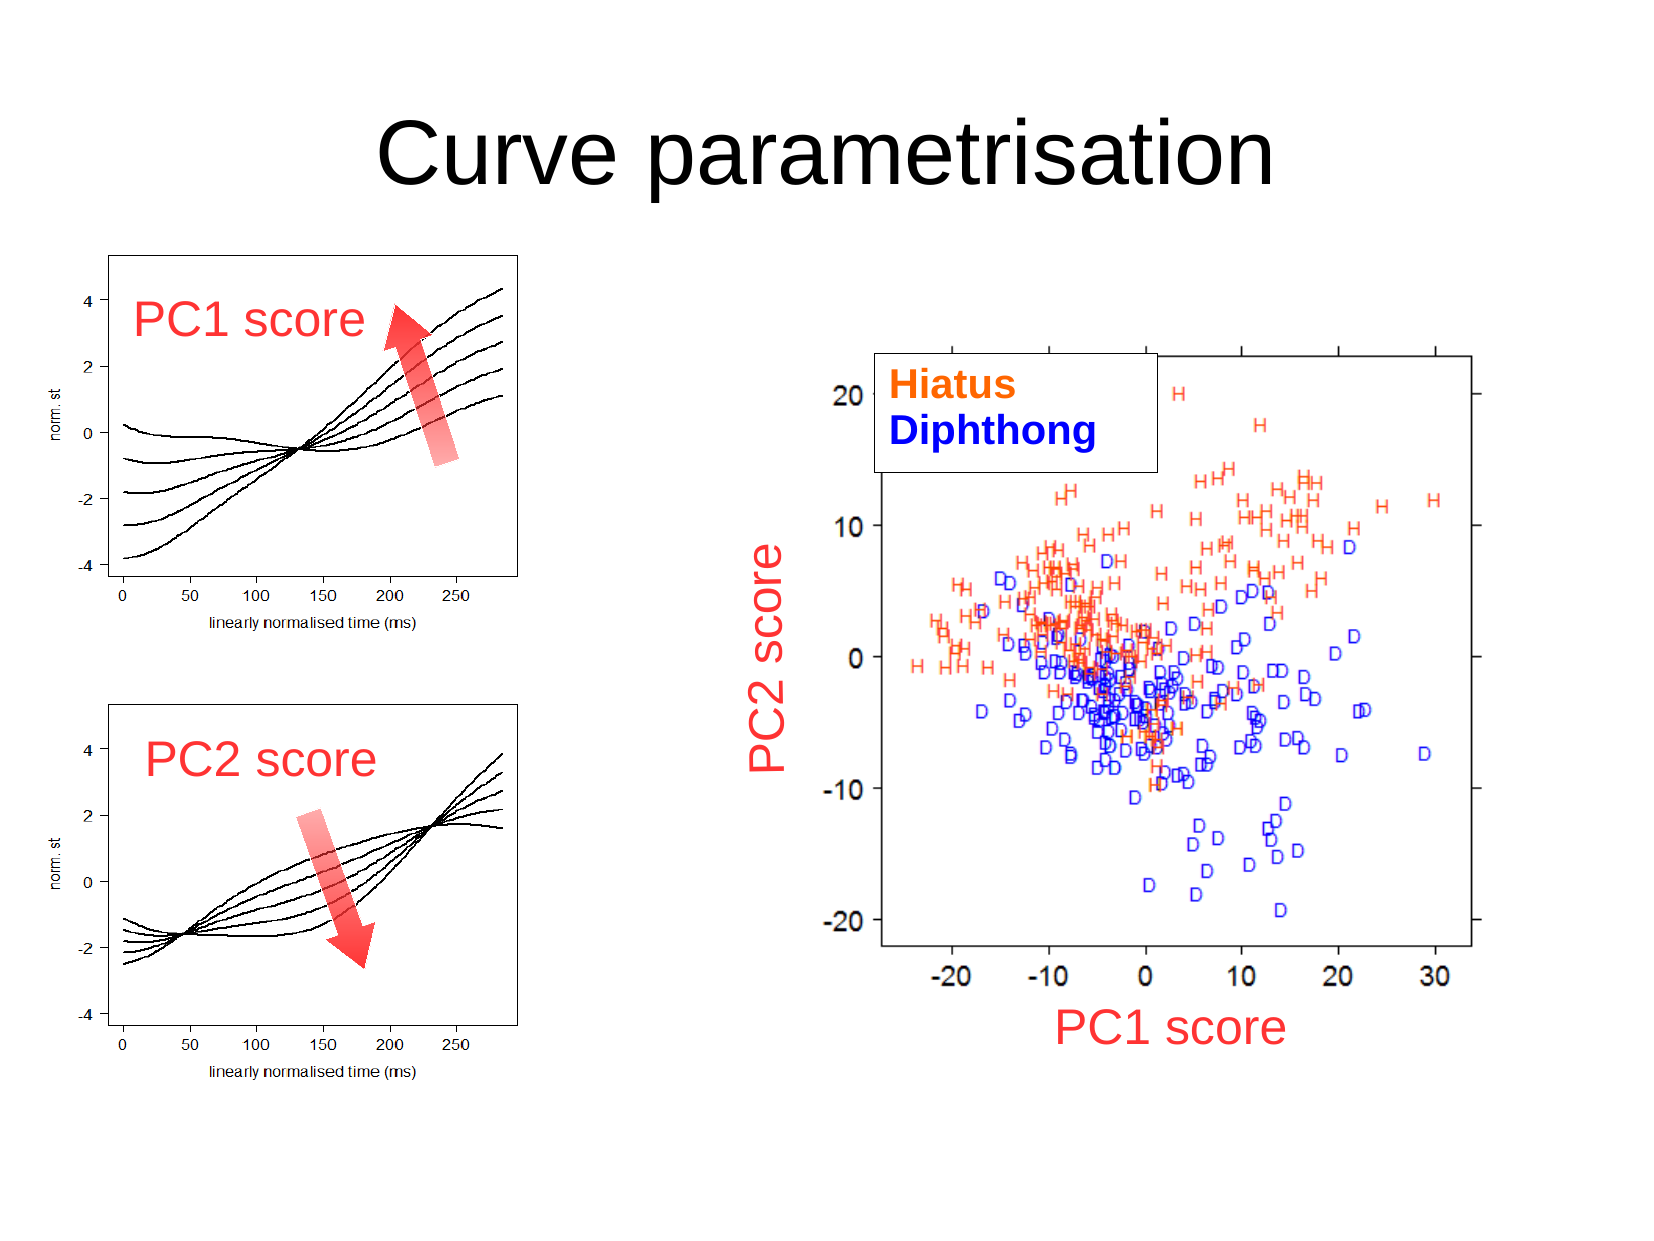

# Curve parametrisation
PC1 score
Hiatus
Diphthong
PC2 score
PC2 score
PC1 score